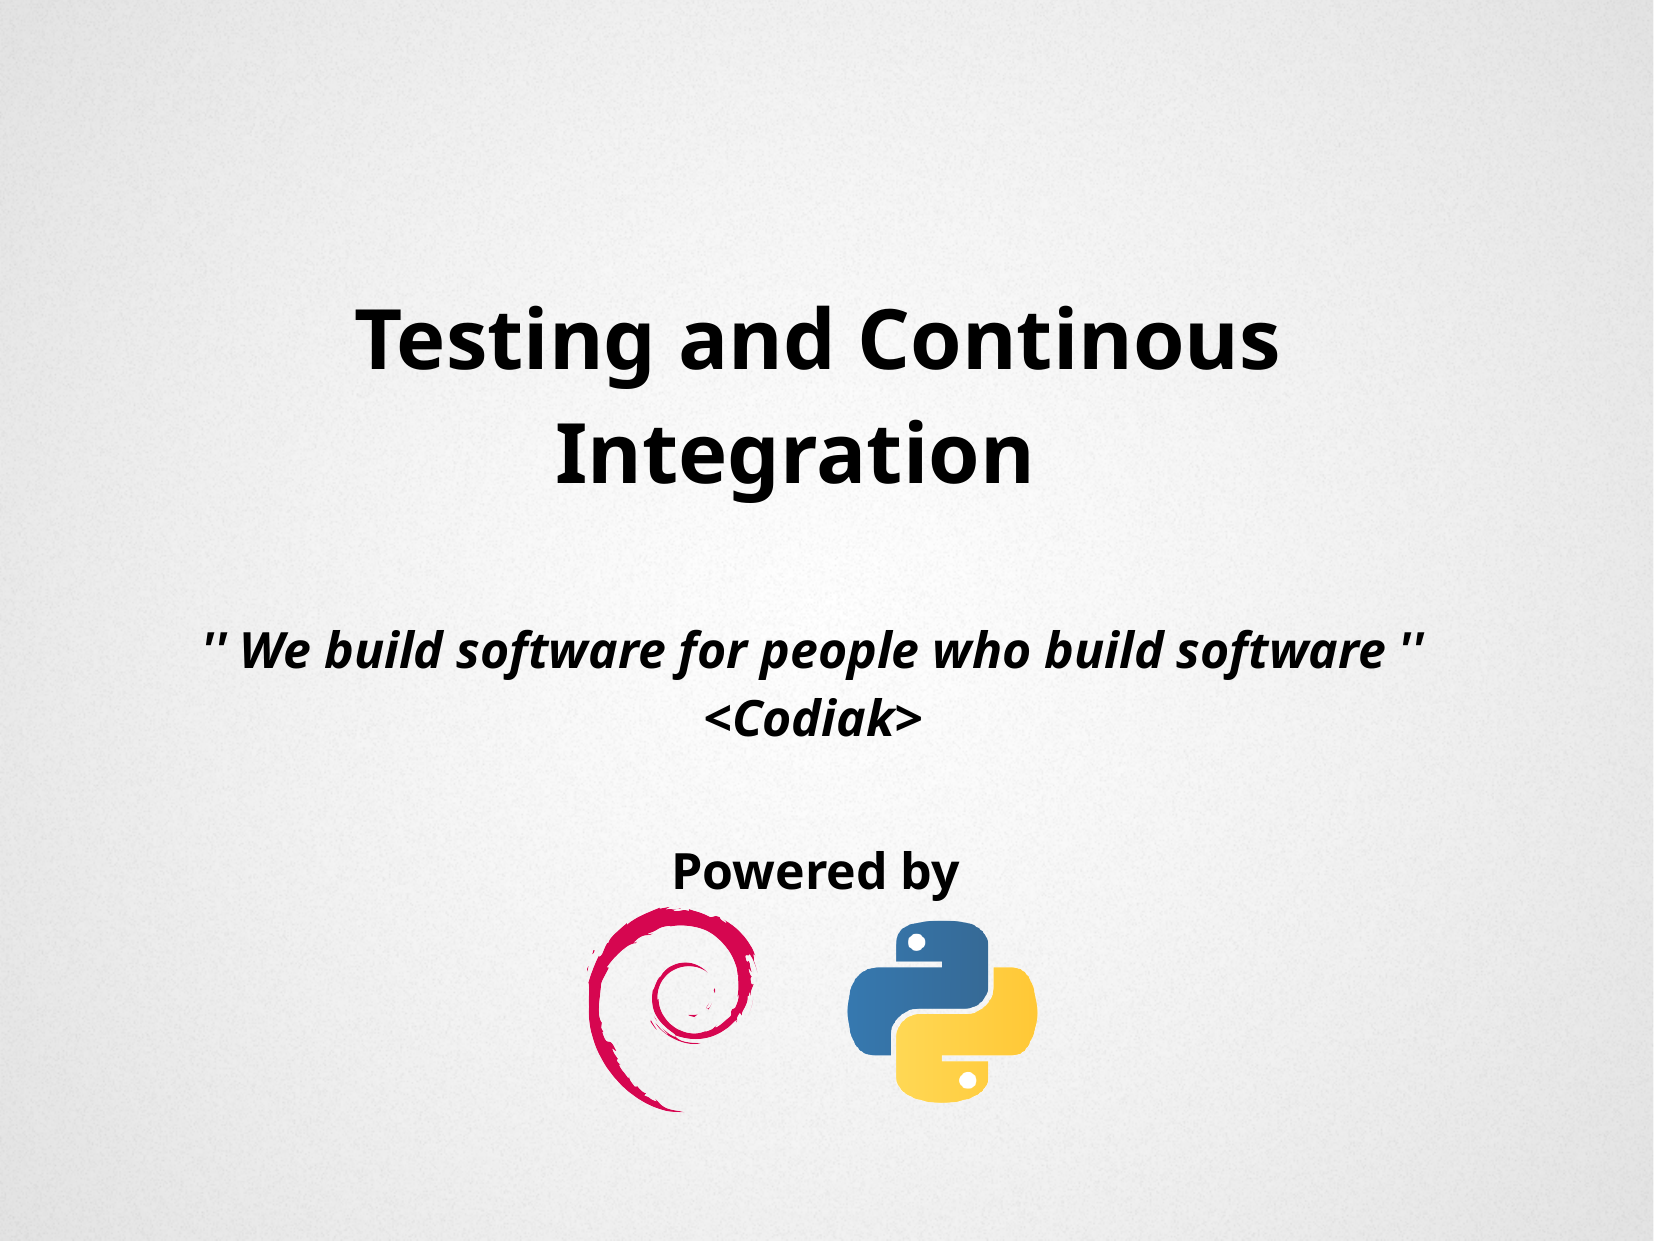

Testing and Continous Integration
'' We build software for people who build software '' <Codiak>
Powered by